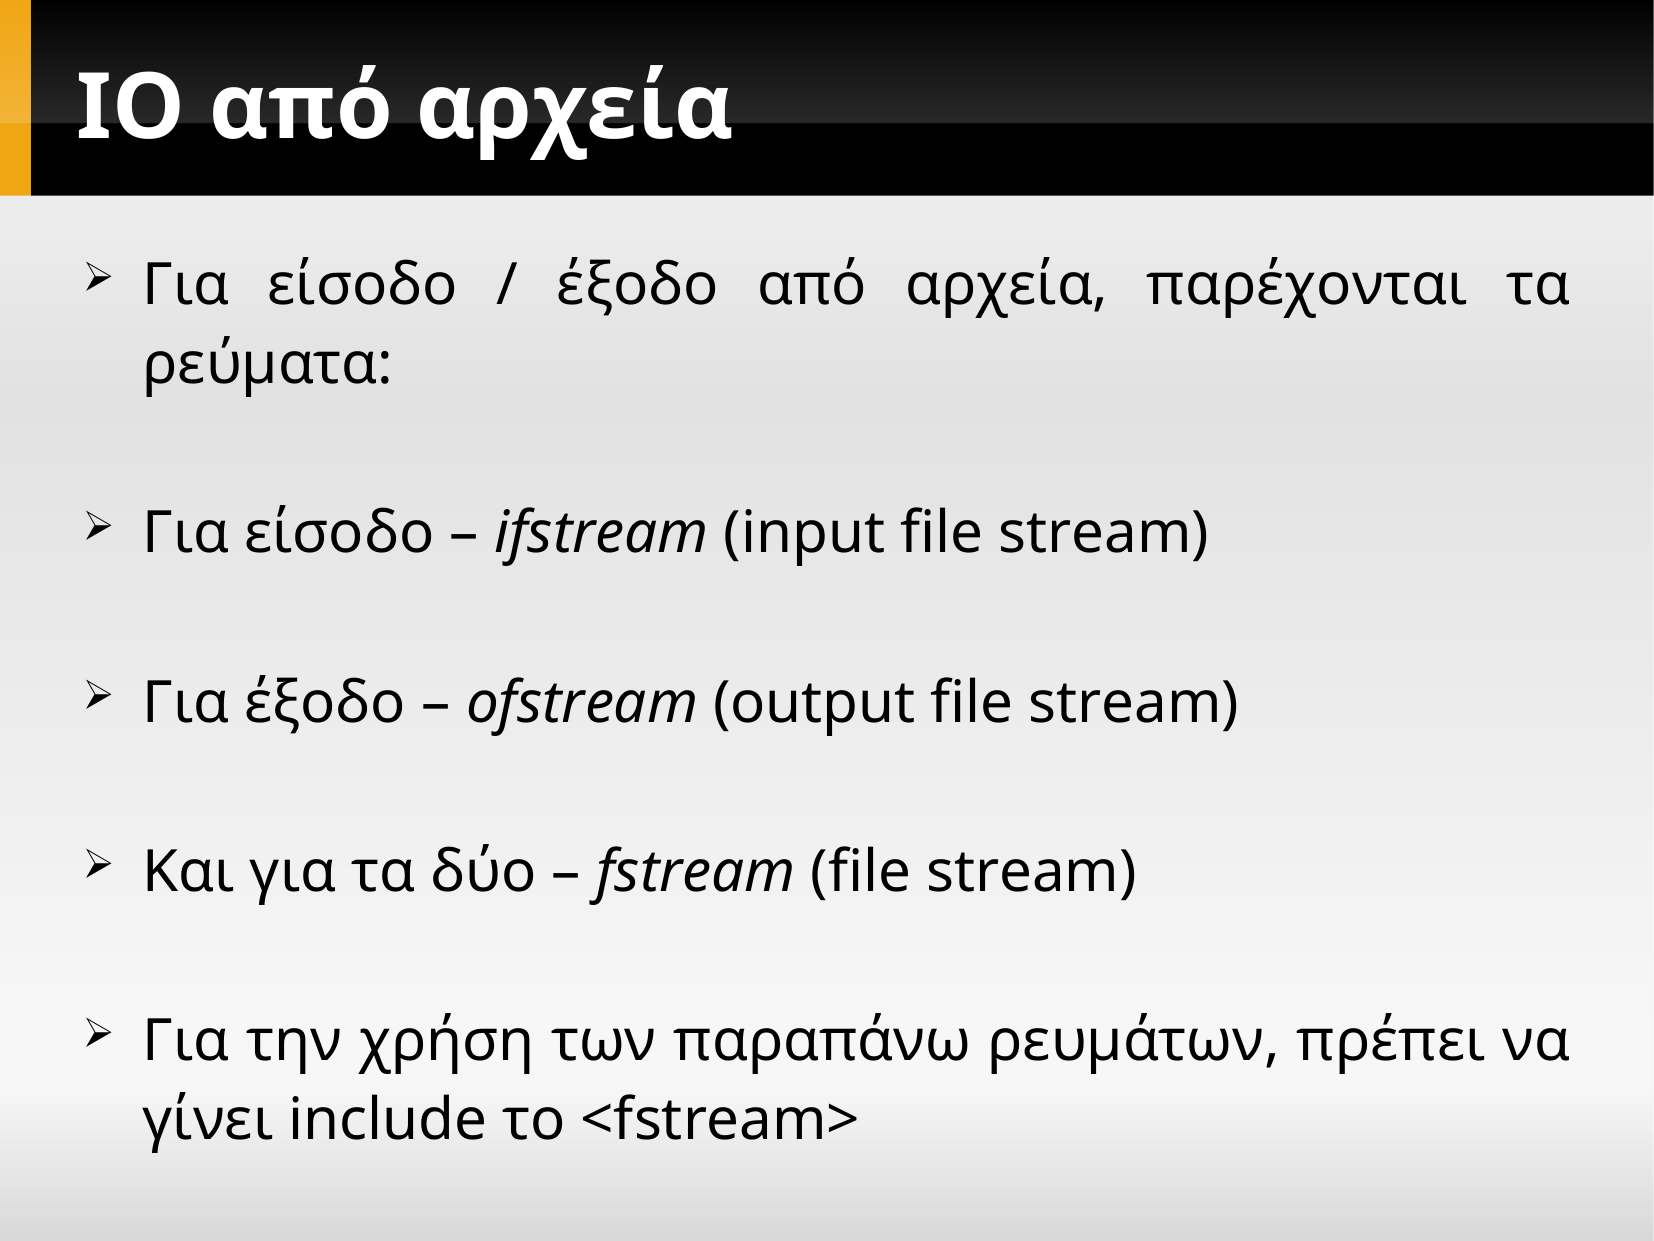

# IO από αρχεία
Για είσοδο / έξοδο από αρχεία, παρέχονται τα ρεύματα:
Για είσοδο – ifstream (input file stream)
Για έξοδο – ofstream (output file stream)
Και για τα δύο – fstream (file stream)
Για την χρήση των παραπάνω ρευμάτων, πρέπει να γίνει include το <fstream>